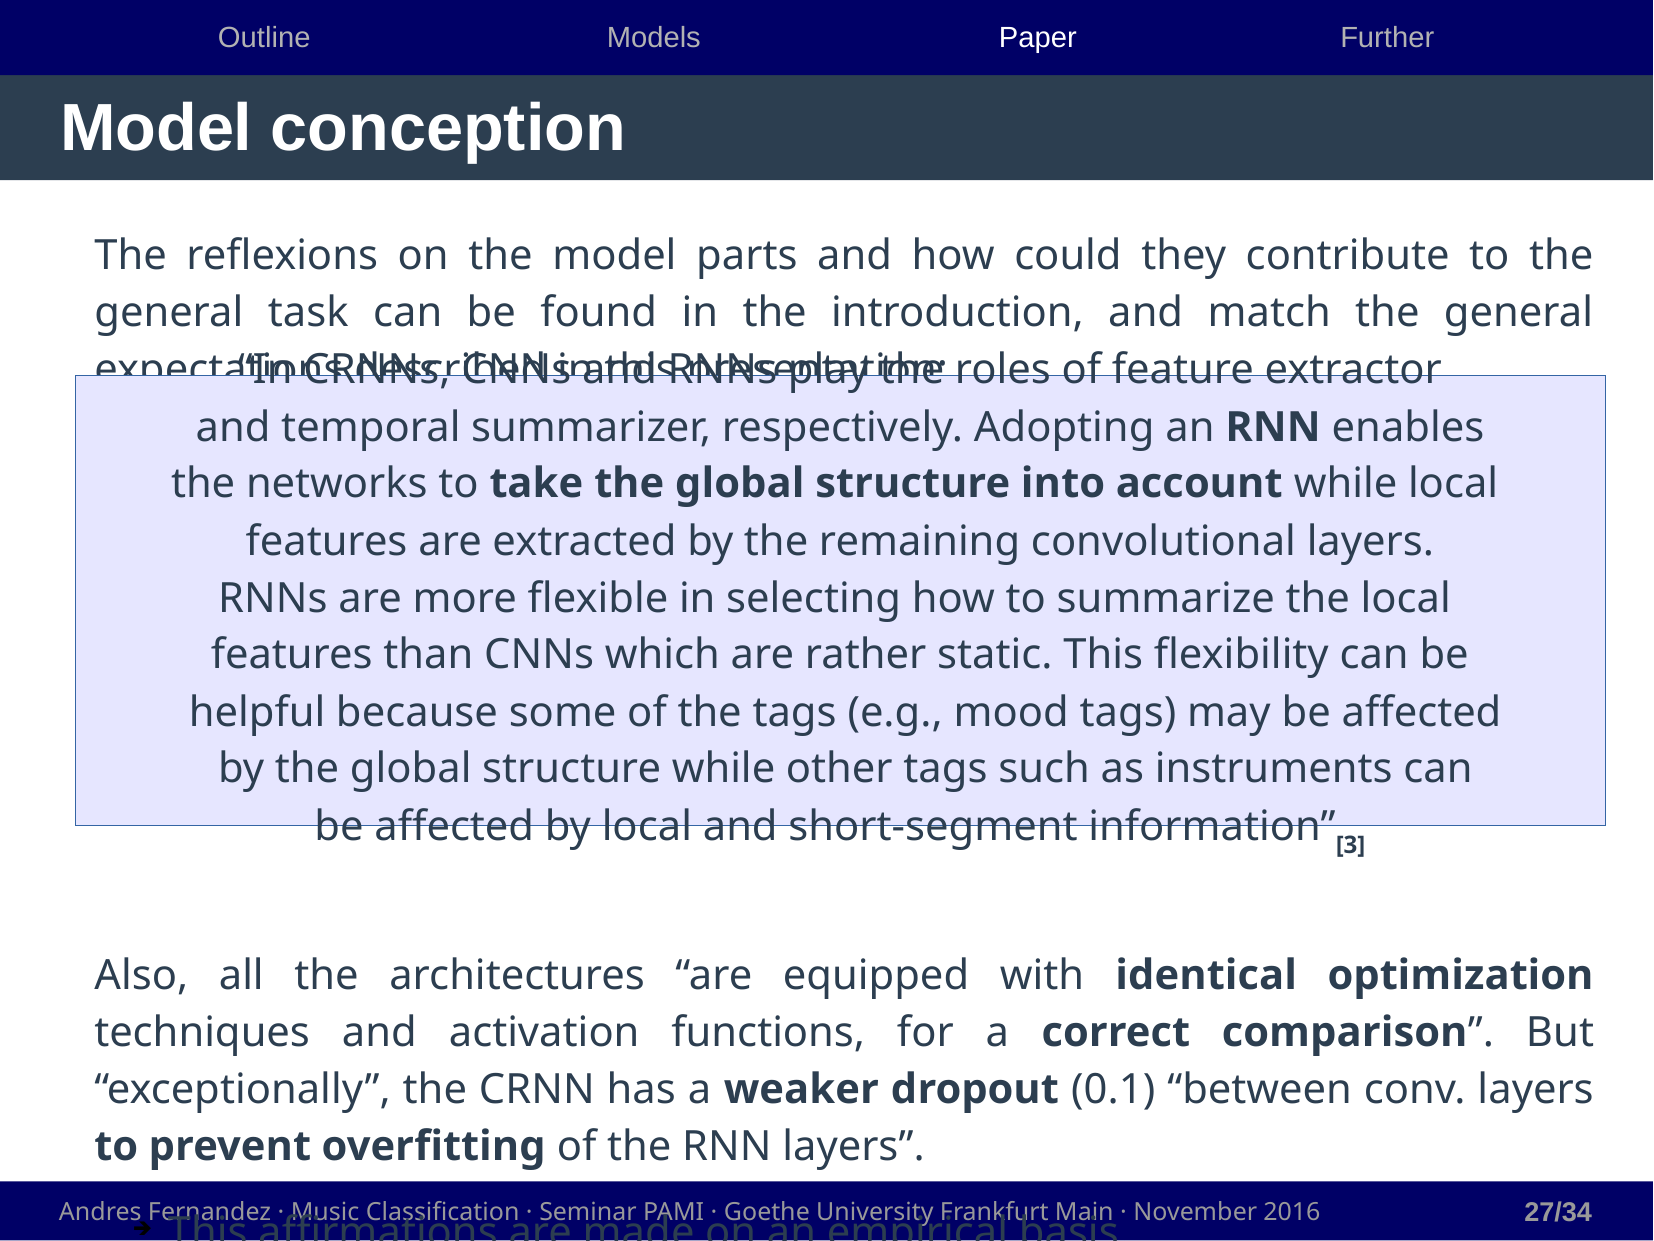

Outline Models Paper Further
# Model conception
The reflexions on the model parts and how could they contribute to the general task can be found in the introduction, and match the general expectations described in this presentation:
Also, all the architectures “are equipped with identical optimization techniques and activation functions, for a correct comparison”. But “exceptionally”, the CRNN has a weaker dropout (0.1) “between conv. layers to prevent overfitting of the RNN layers”.
This affirmations are made on an empirical basis.
“In CRNNs, CNNs and RNNs play the roles of feature extractor
and temporal summarizer, respectively. Adopting an RNN enables
the networks to take the global structure into account while local
features are extracted by the remaining convolutional layers.
RNNs are more flexible in selecting how to summarize the local
features than CNNs which are rather static. This flexibility can be
 helpful because some of the tags (e.g., mood tags) may be affected
 by the global structure while other tags such as instruments can
be affected by local and short-segment information”[3]